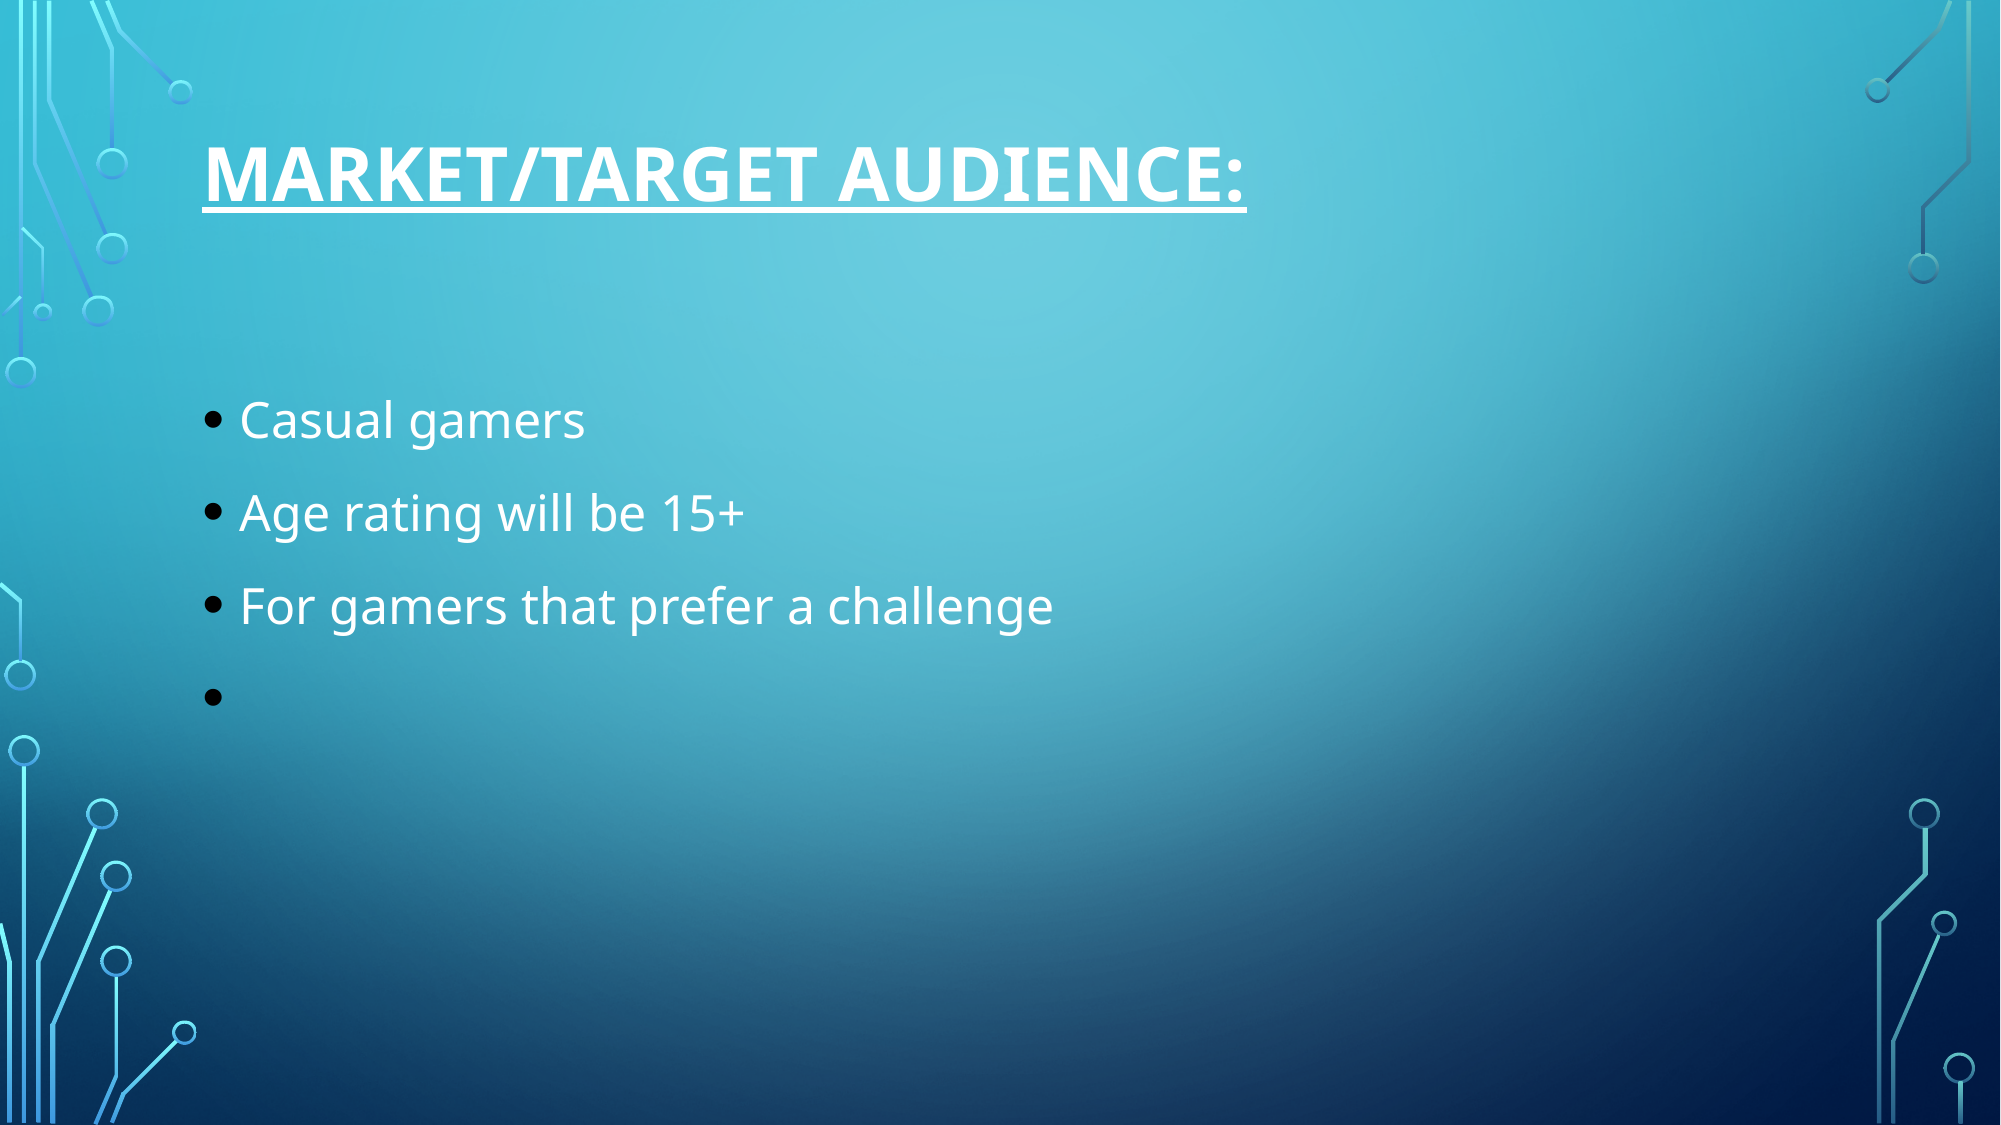

# Market/Target Audience:
Casual gamers
Age rating will be 15+
For gamers that prefer a challenge